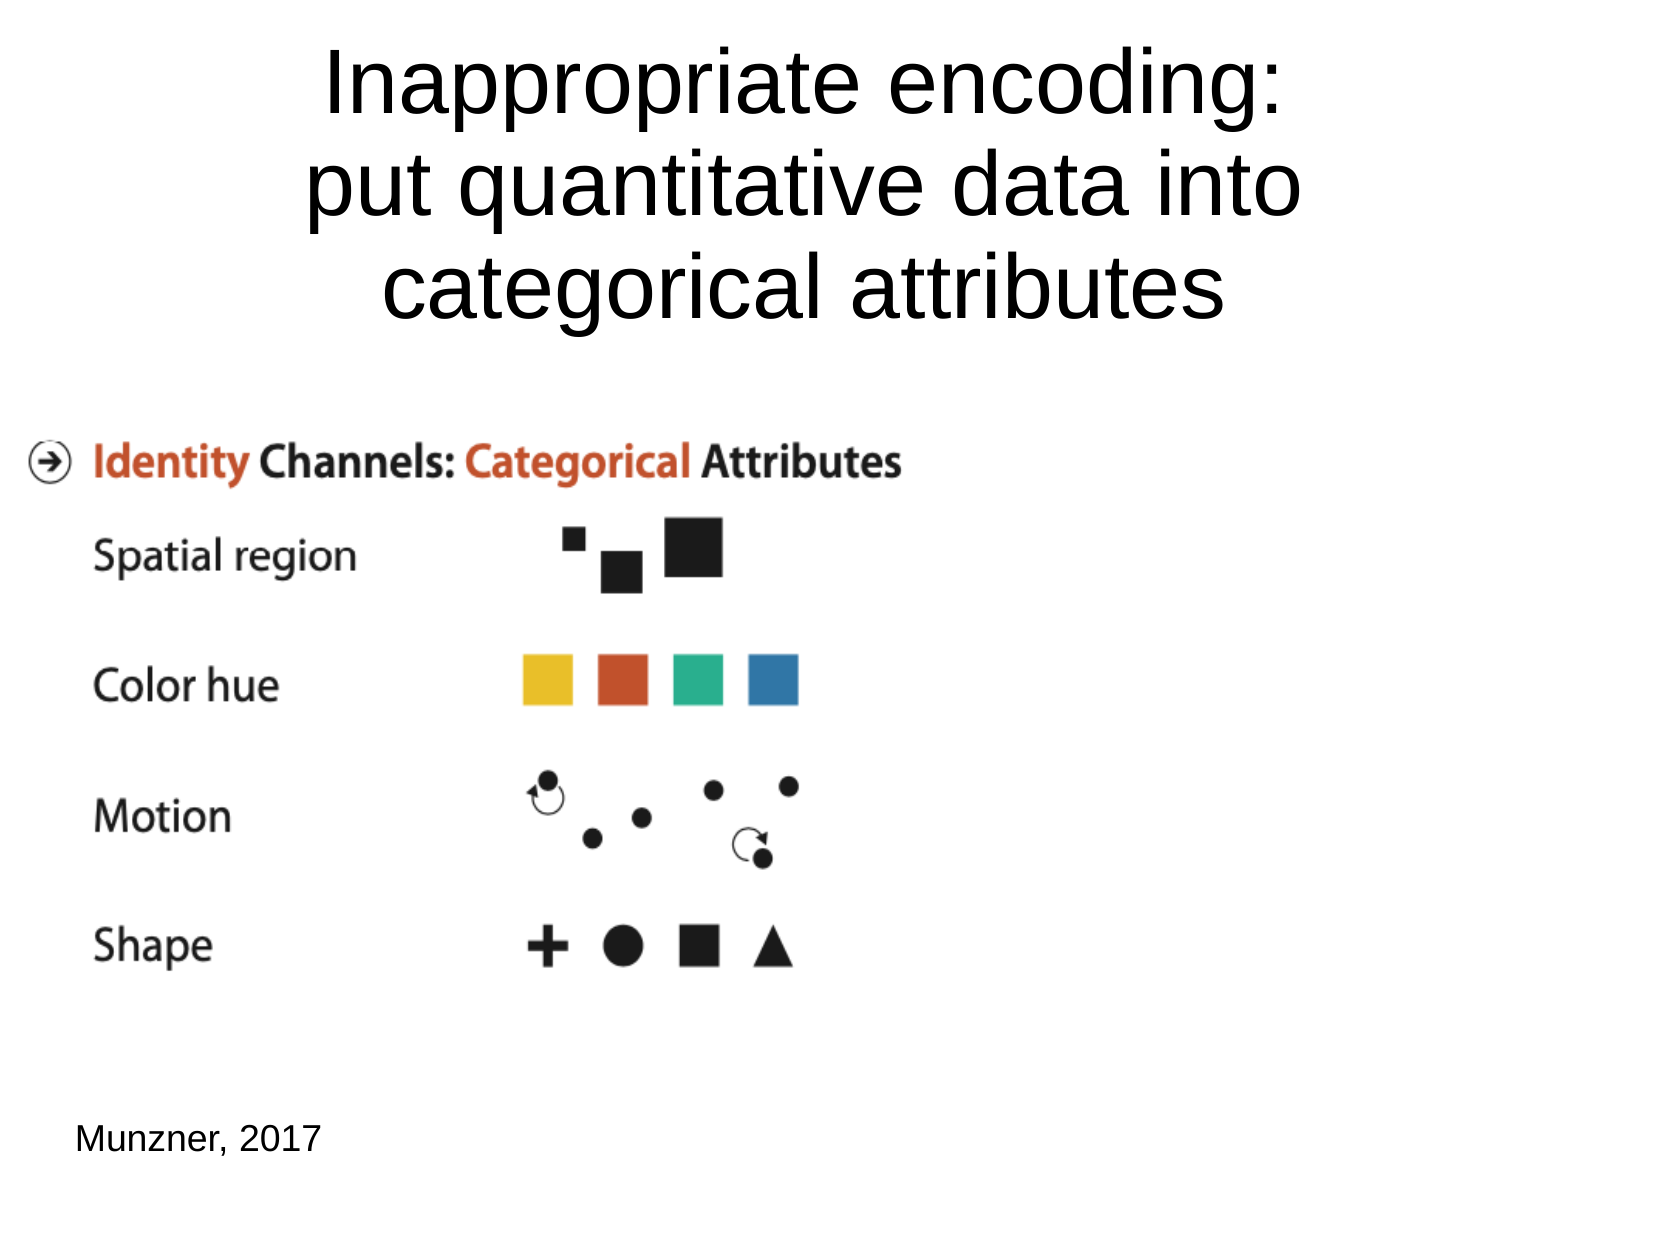

# Inappropriate encoding: put quantitative data into categorical attributes
Munzner, 2017